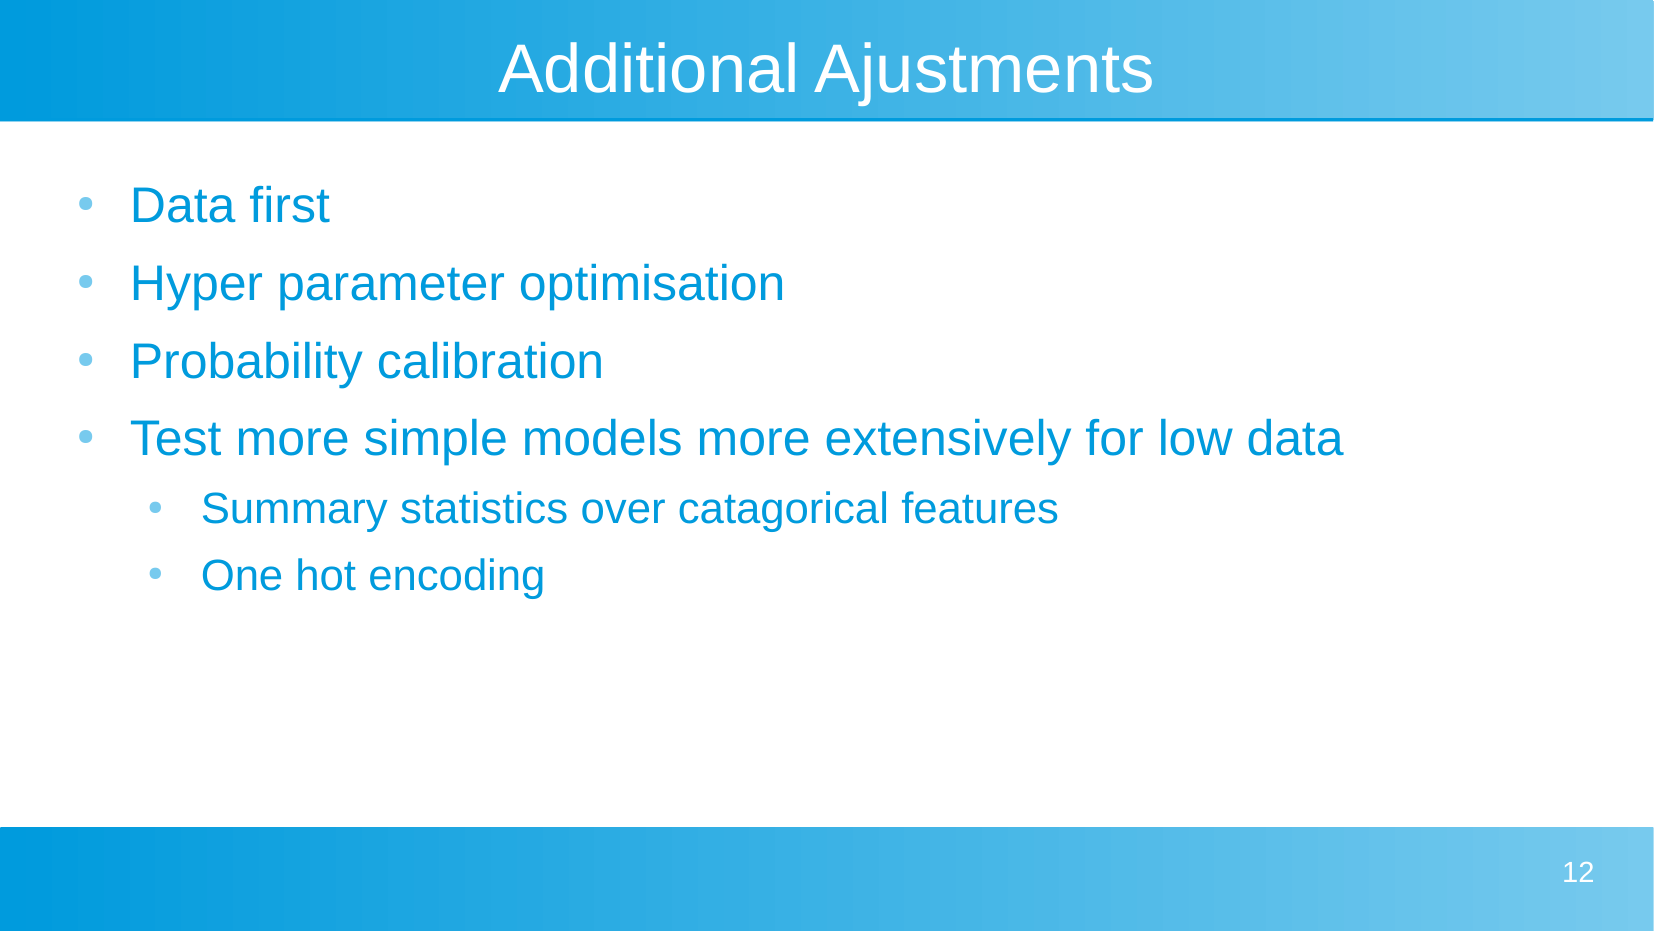

# Additional Ajustments
Data first
Hyper parameter optimisation
Probability calibration
Test more simple models more extensively for low data
Summary statistics over catagorical features
One hot encoding
12